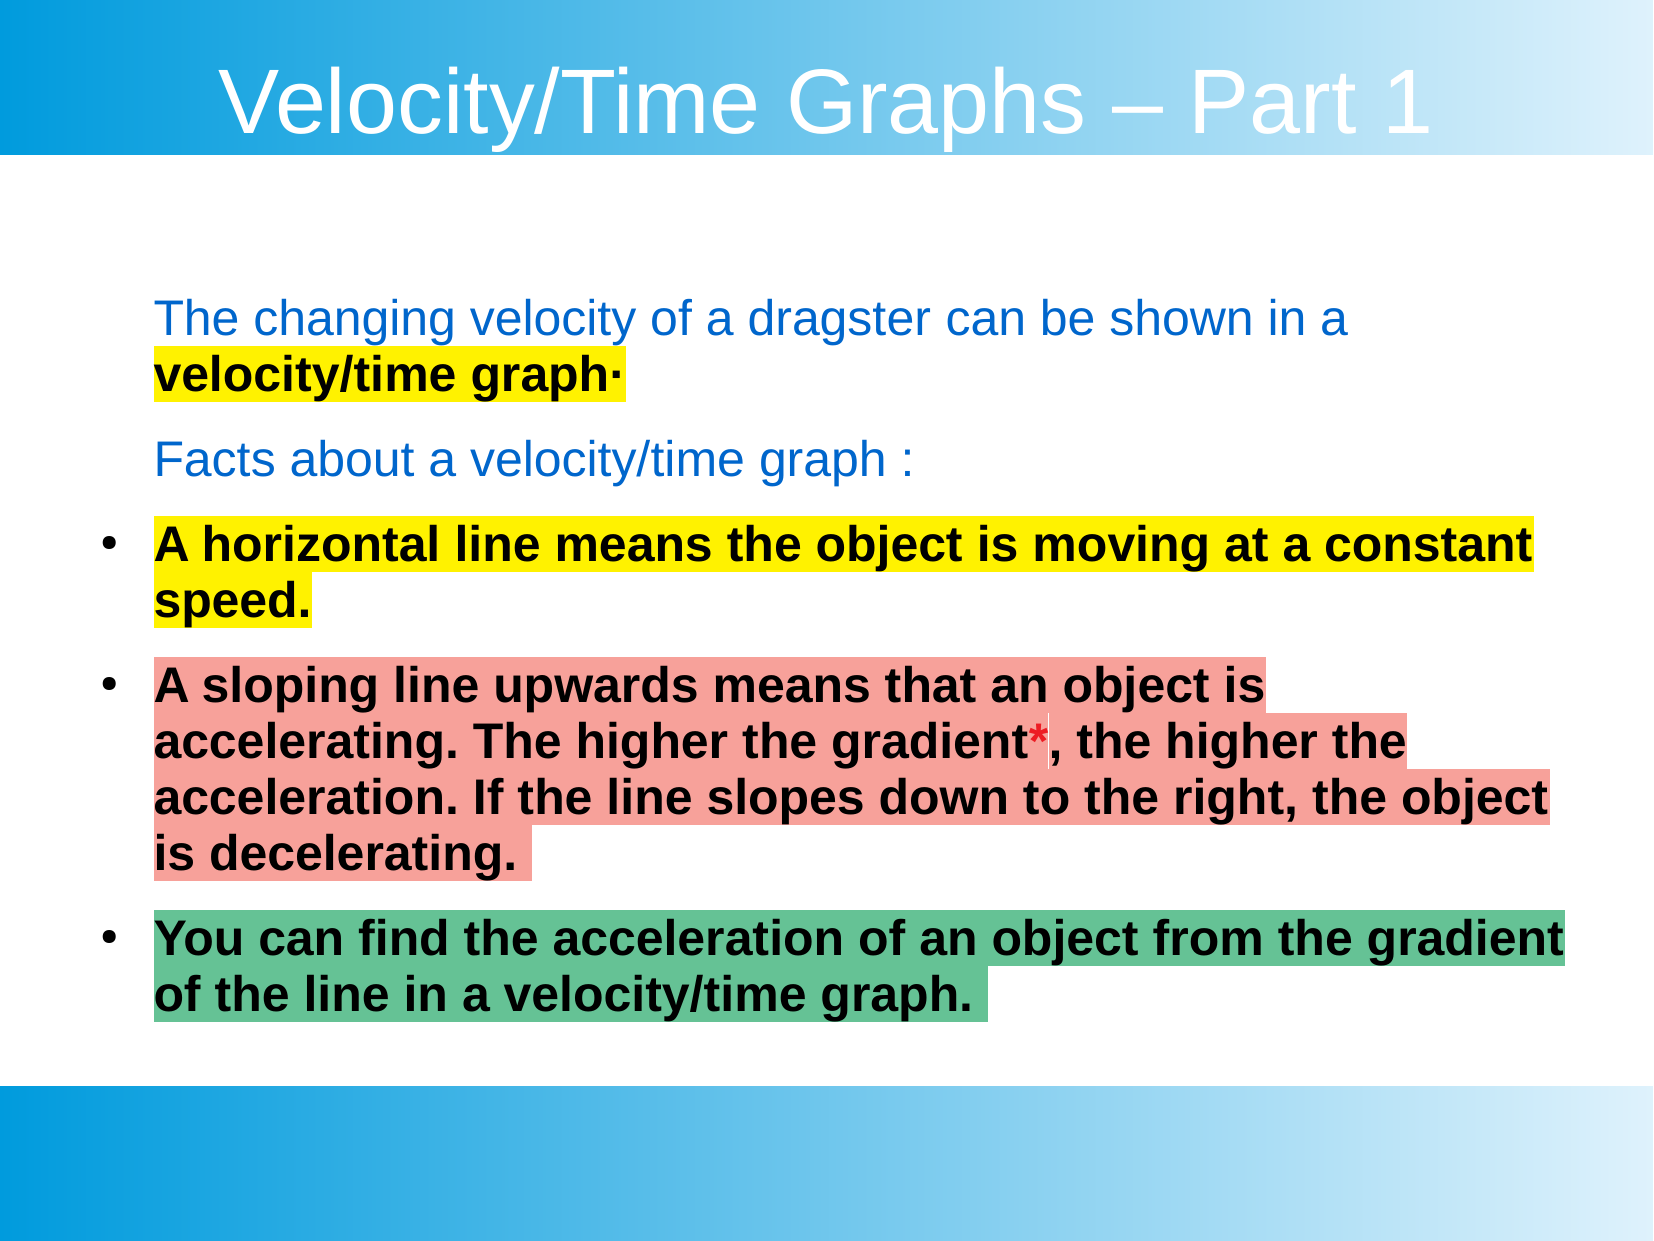

# Velocity/Time Graphs – Part 1
The changing velocity of a dragster can be shown in a velocity/time graph·
Facts about a velocity/time graph :
A horizontal line means the object is moving at a constant speed.
A sloping line upwards means that an object is accelerating. The higher the gradient*, the higher the acceleration. If the line slopes down to the right, the object is decelerating.
You can find the acceleration of an object from the gradient of the line in a velocity/time graph.